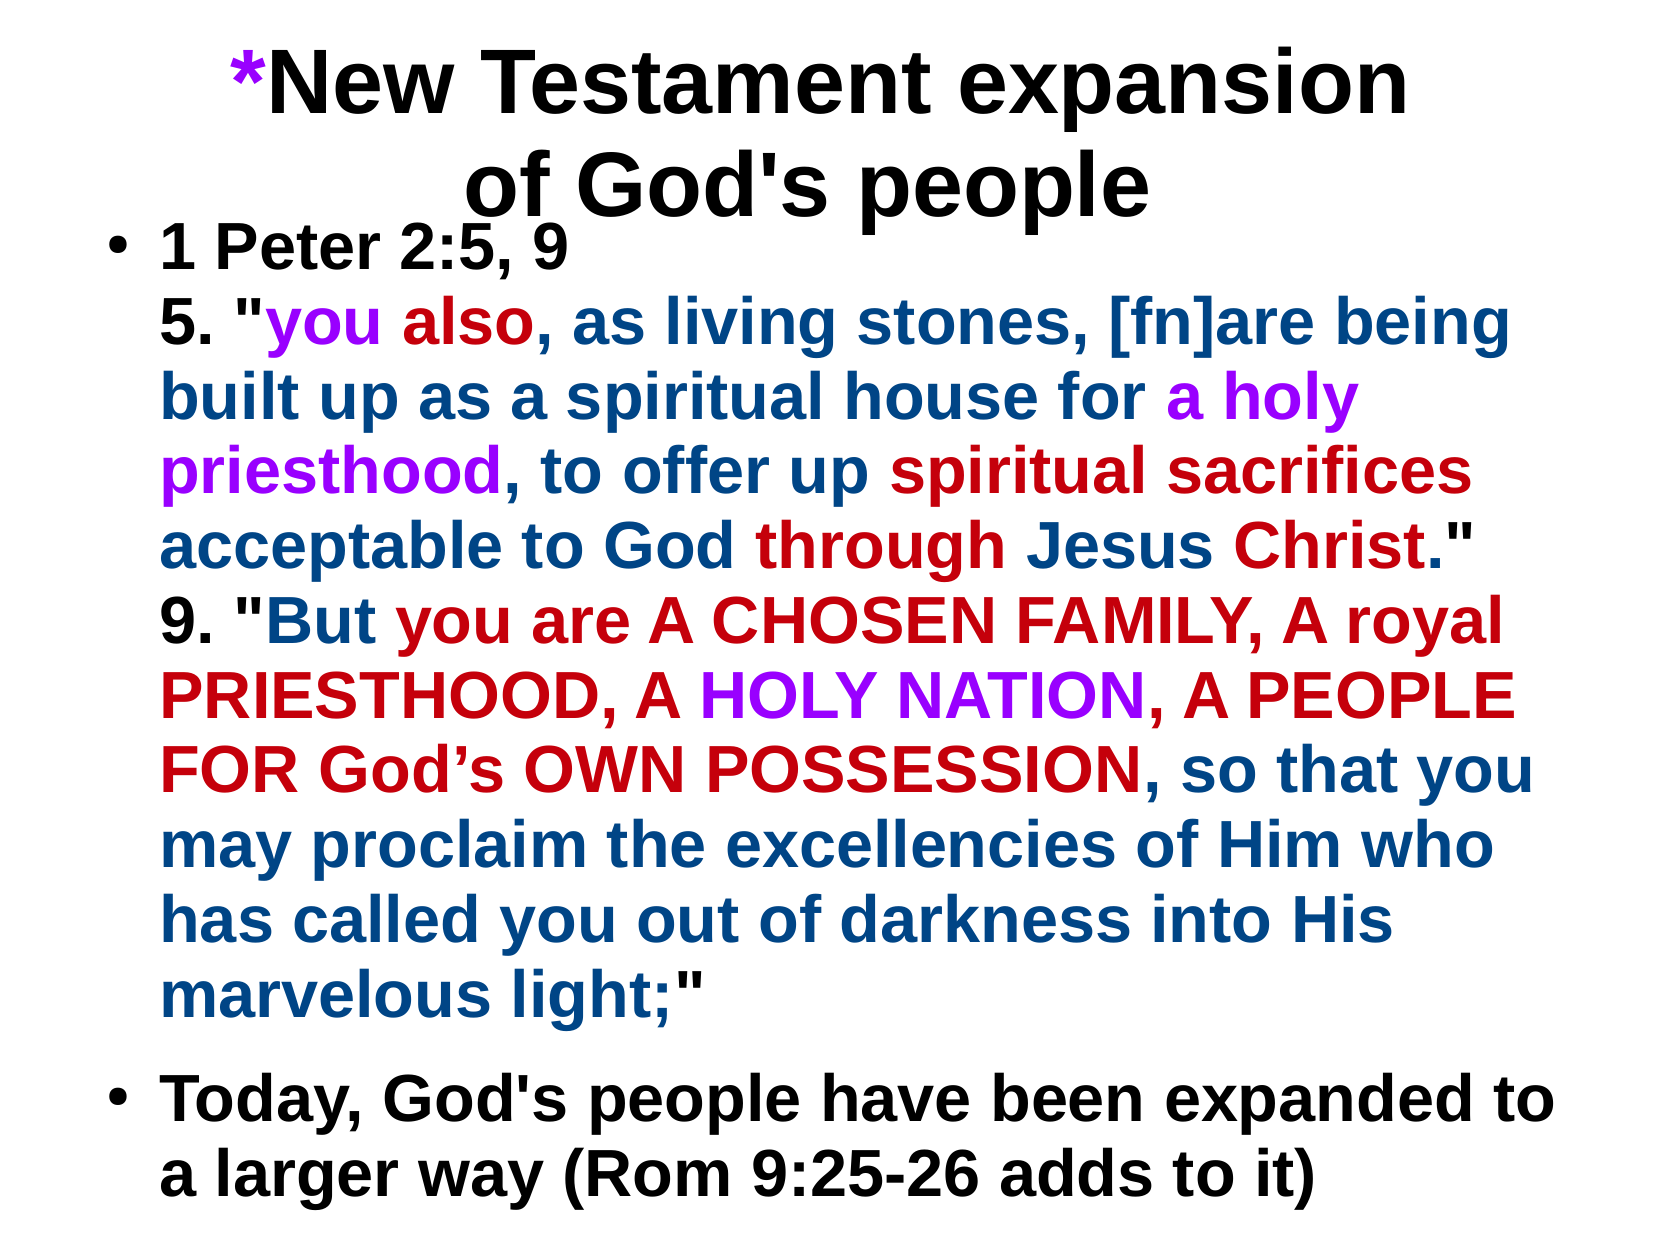

# *New Testament expansion of God's people
1 Peter 2:5, 9
5. "you also, as living stones, [fn]are being built up as a spiritual house for a holy priesthood, to offer up spiritual sacrifices acceptable to God through Jesus Christ."
9. "But you are A CHOSEN FAMILY, A royal PRIESTHOOD, A HOLY NATION, A PEOPLE FOR God’s OWN POSSESSION, so that you may proclaim the excellencies of Him who has called you out of darkness into His marvelous light;"
Today, God's people have been expanded to a larger way (Rom 9:25-26 adds to it)